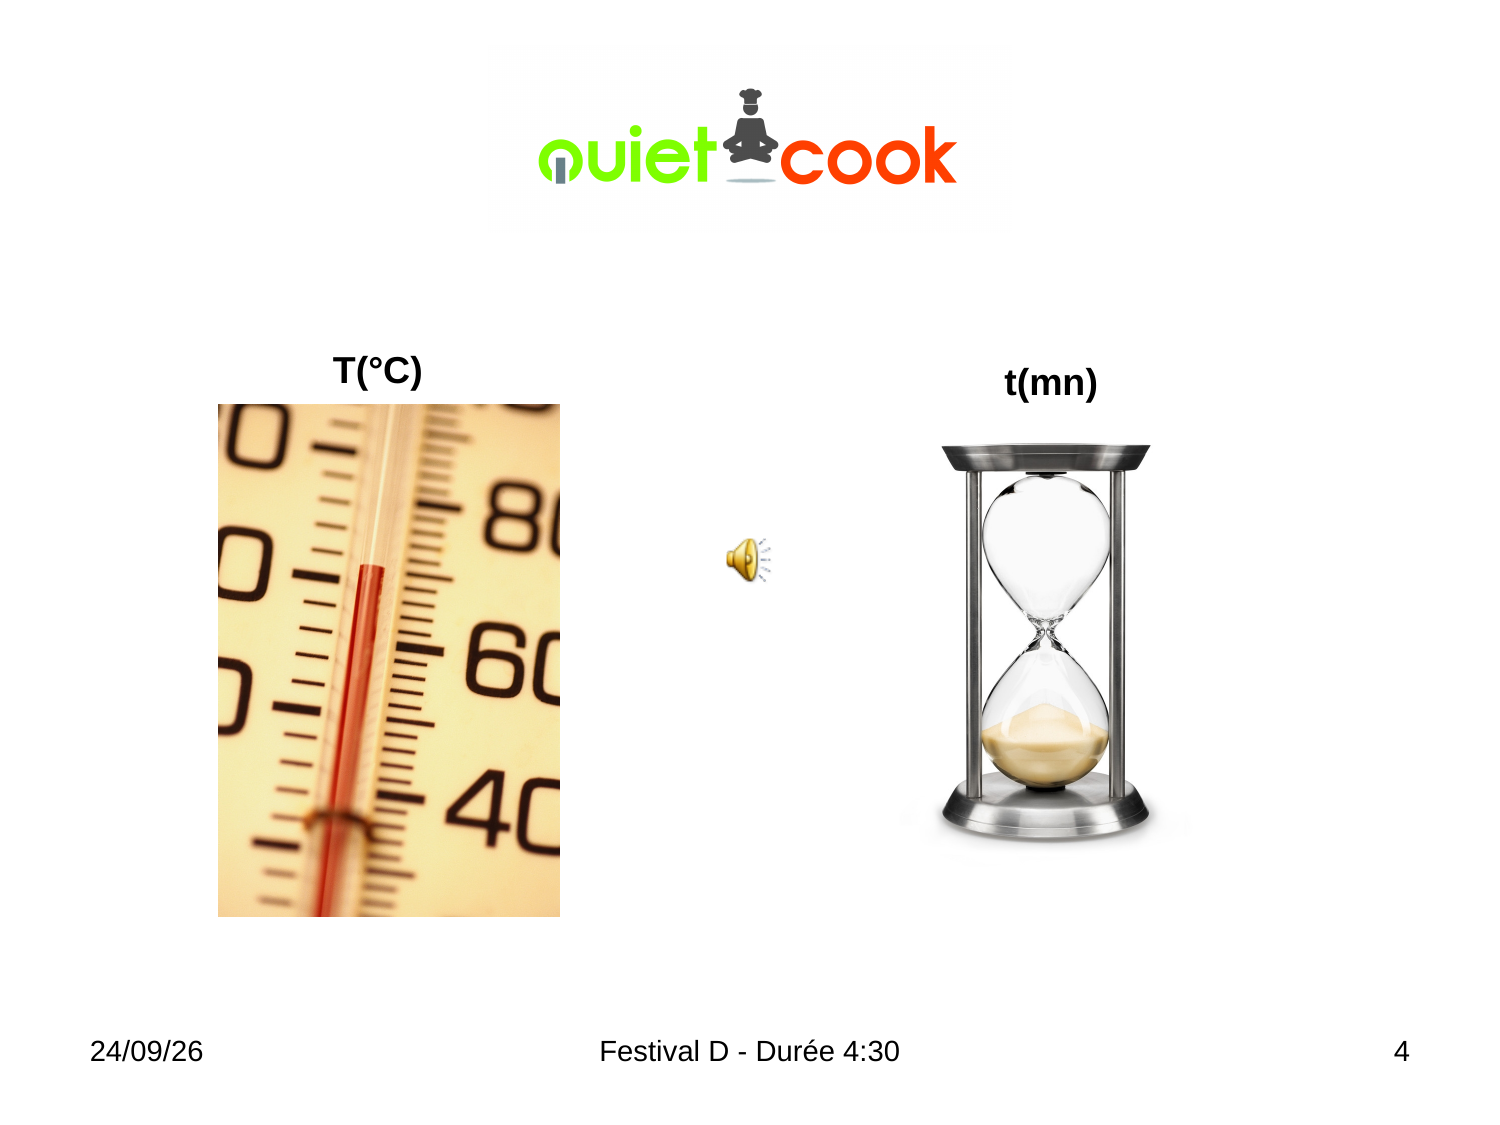

T(°C)
t(mn)
Festival D - Durée 4:30
4